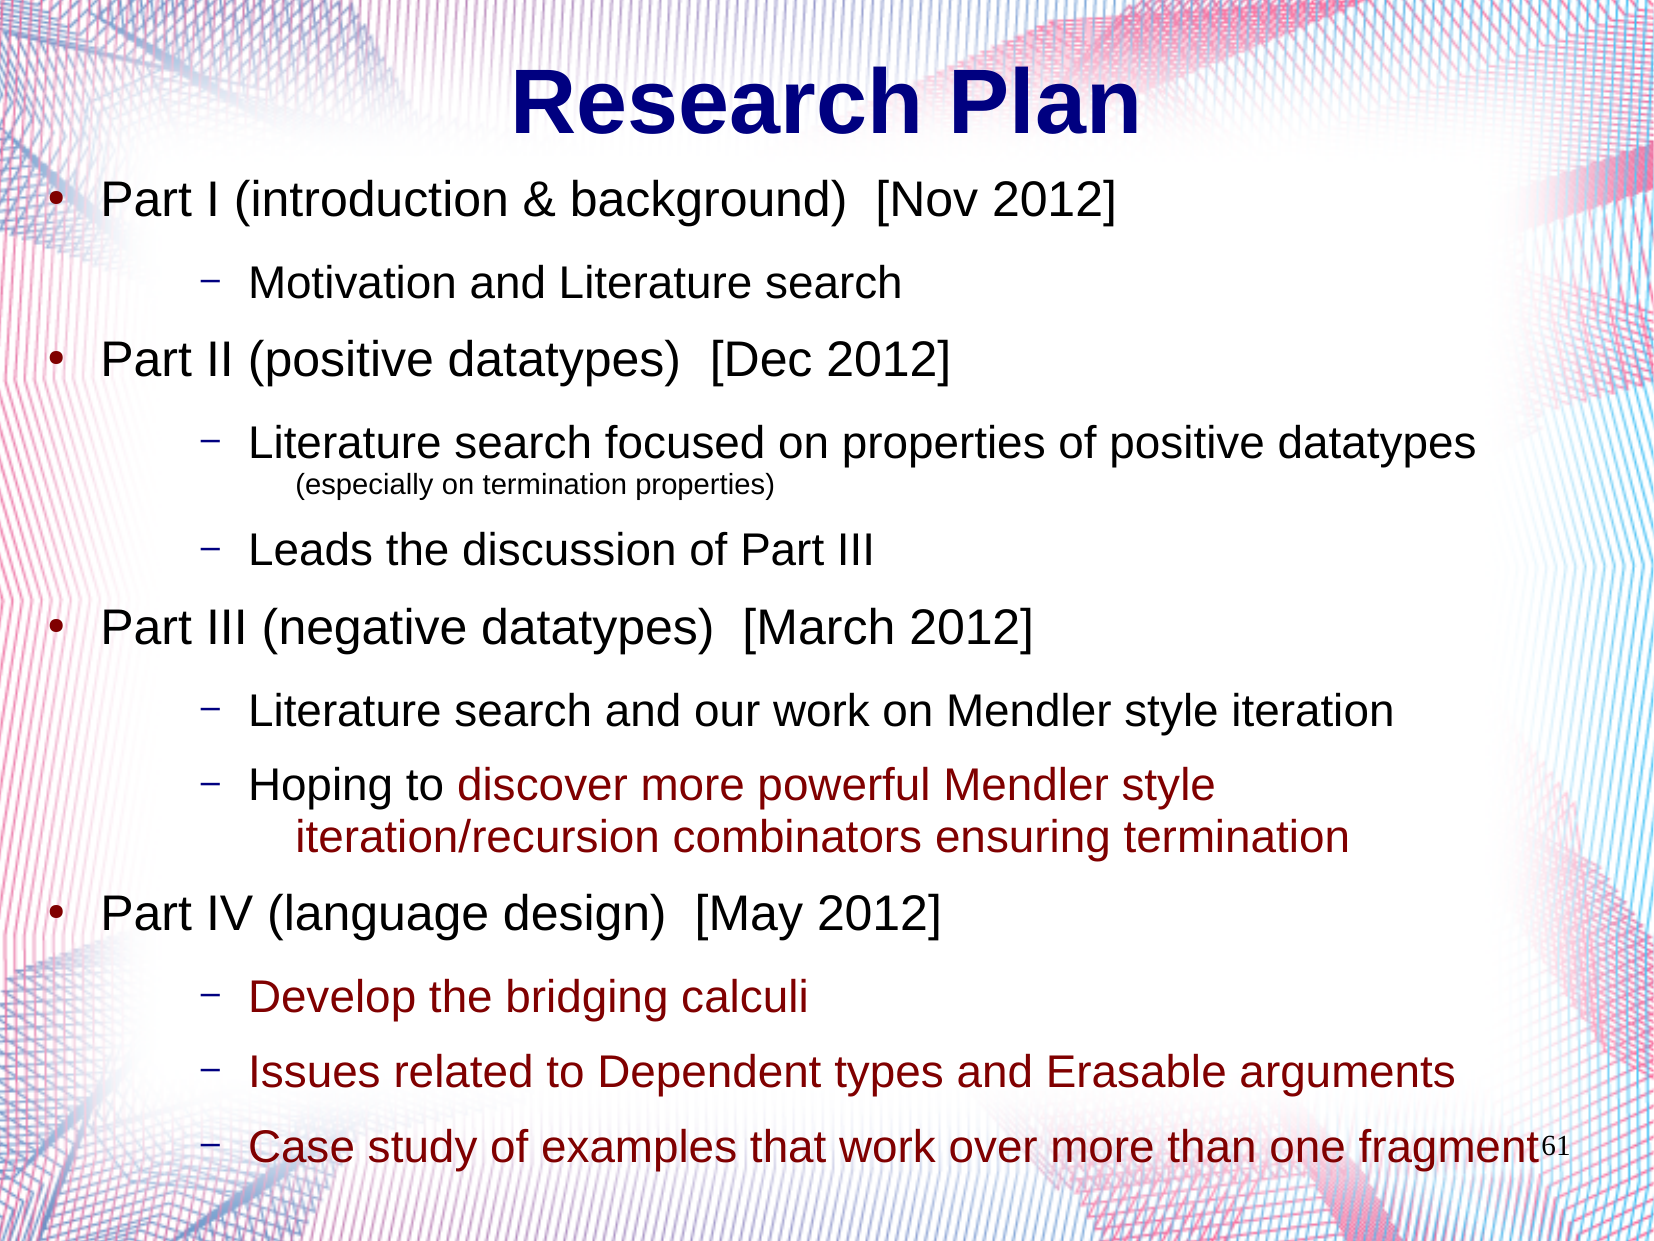

# Research Plan
Part I (introduction & background) [Nov 2012]
Motivation and Literature search
Part II (positive datatypes) [Dec 2012]
Literature search focused on properties of positive datatypes (especially on termination properties)
Leads the discussion of Part III
Part III (negative datatypes) [March 2012]
Literature search and our work on Mendler style iteration
Hoping to discover more powerful Mendler style iteration/recursion combinators ensuring termination
Part IV (language design) [May 2012]
Develop the bridging calculi
Issues related to Dependent types and Erasable arguments
Case study of examples that work over more than one fragment
61